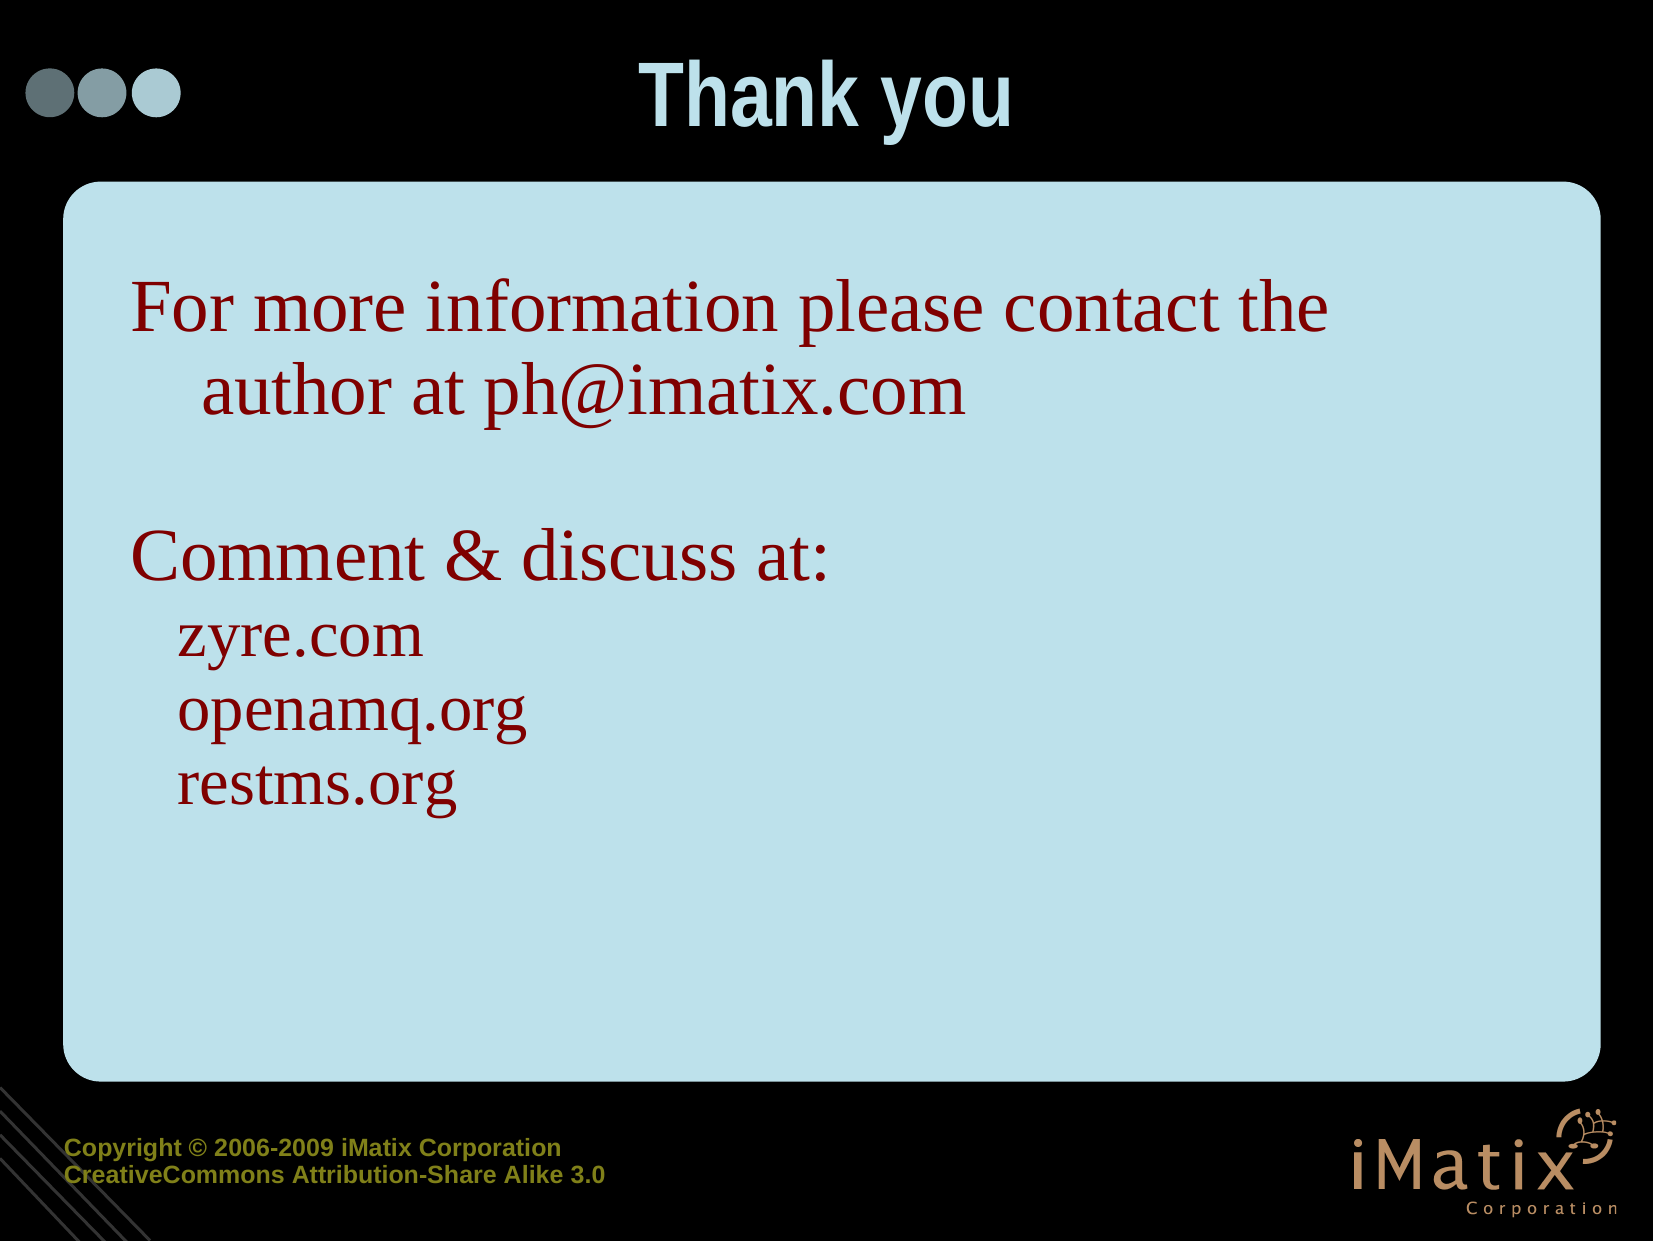

# Thank you
For more information please contact the author at ph@imatix.com
Comment & discuss at:
zyre.com
openamq.org
restms.org